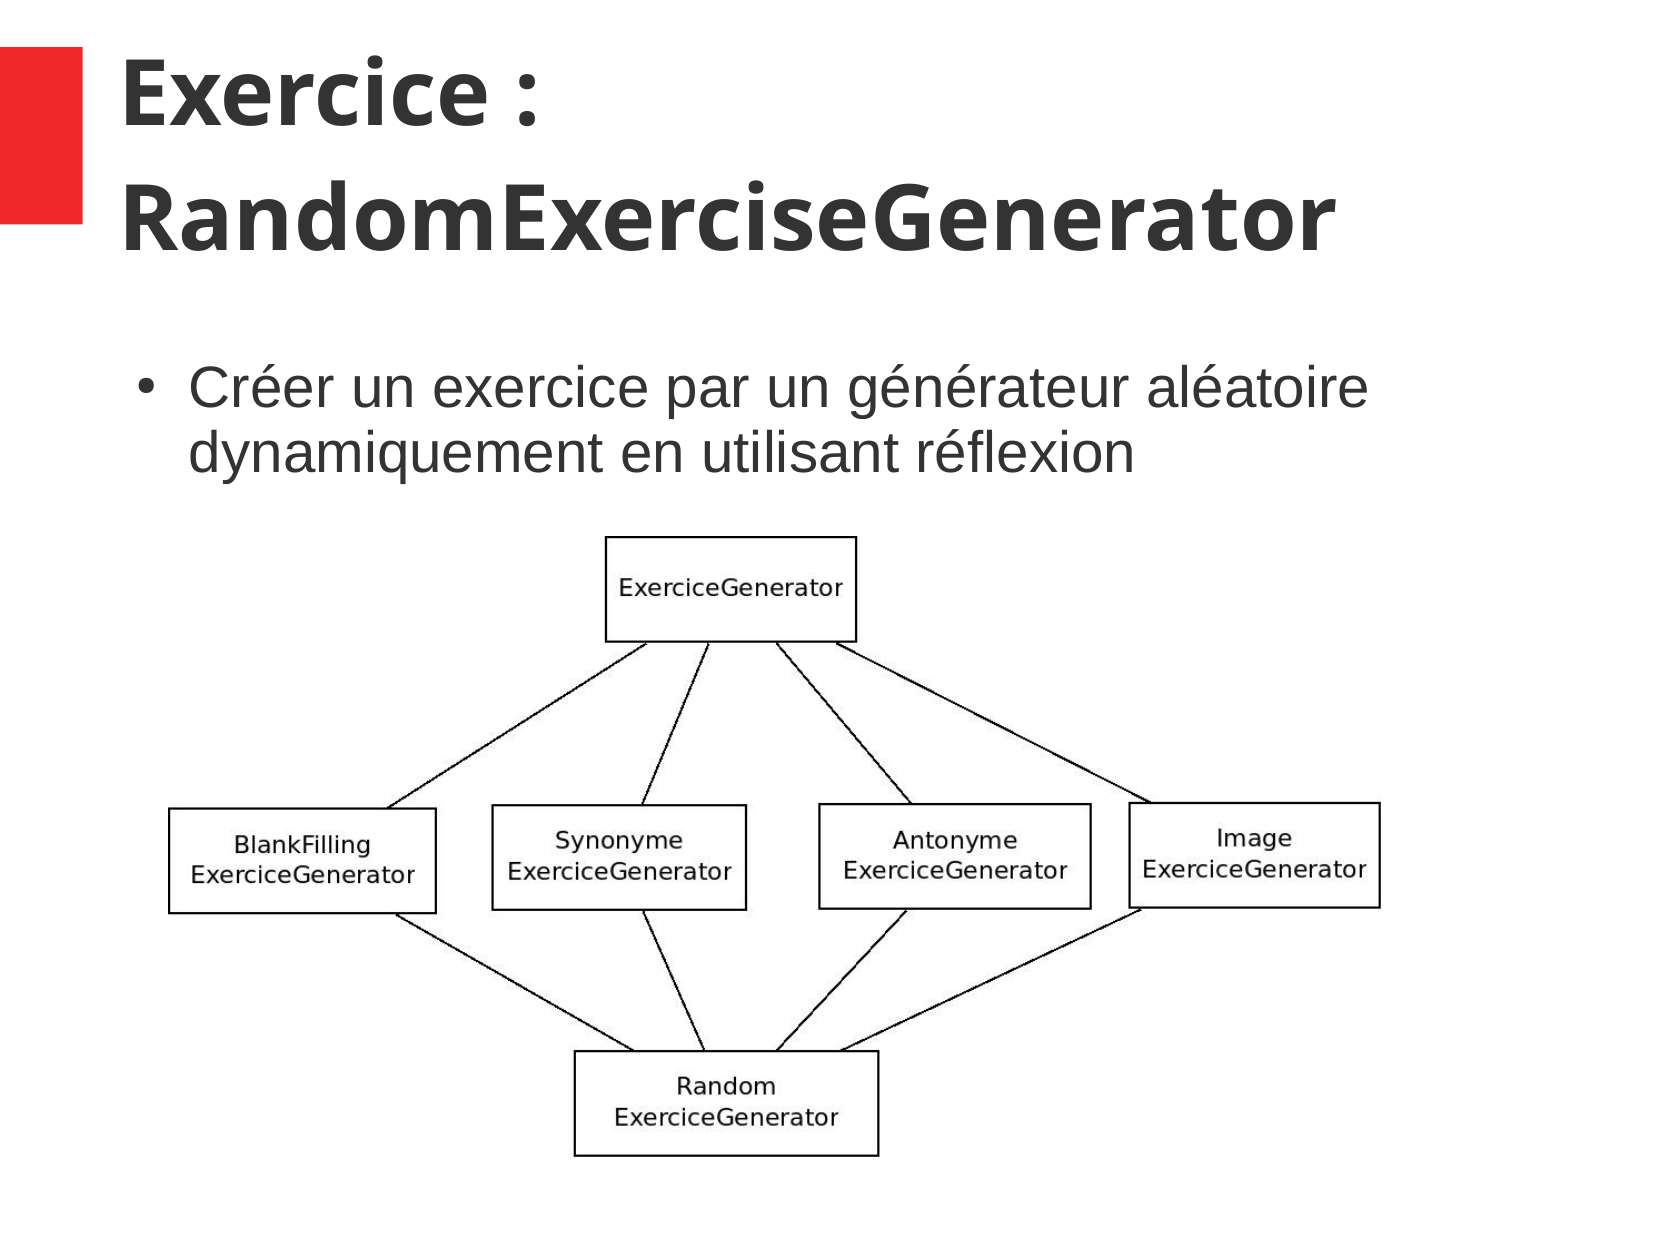

# Exercice : RandomExerciseGenerator
Créer un exercice par un générateur aléatoire dynamiquement en utilisant réflexion